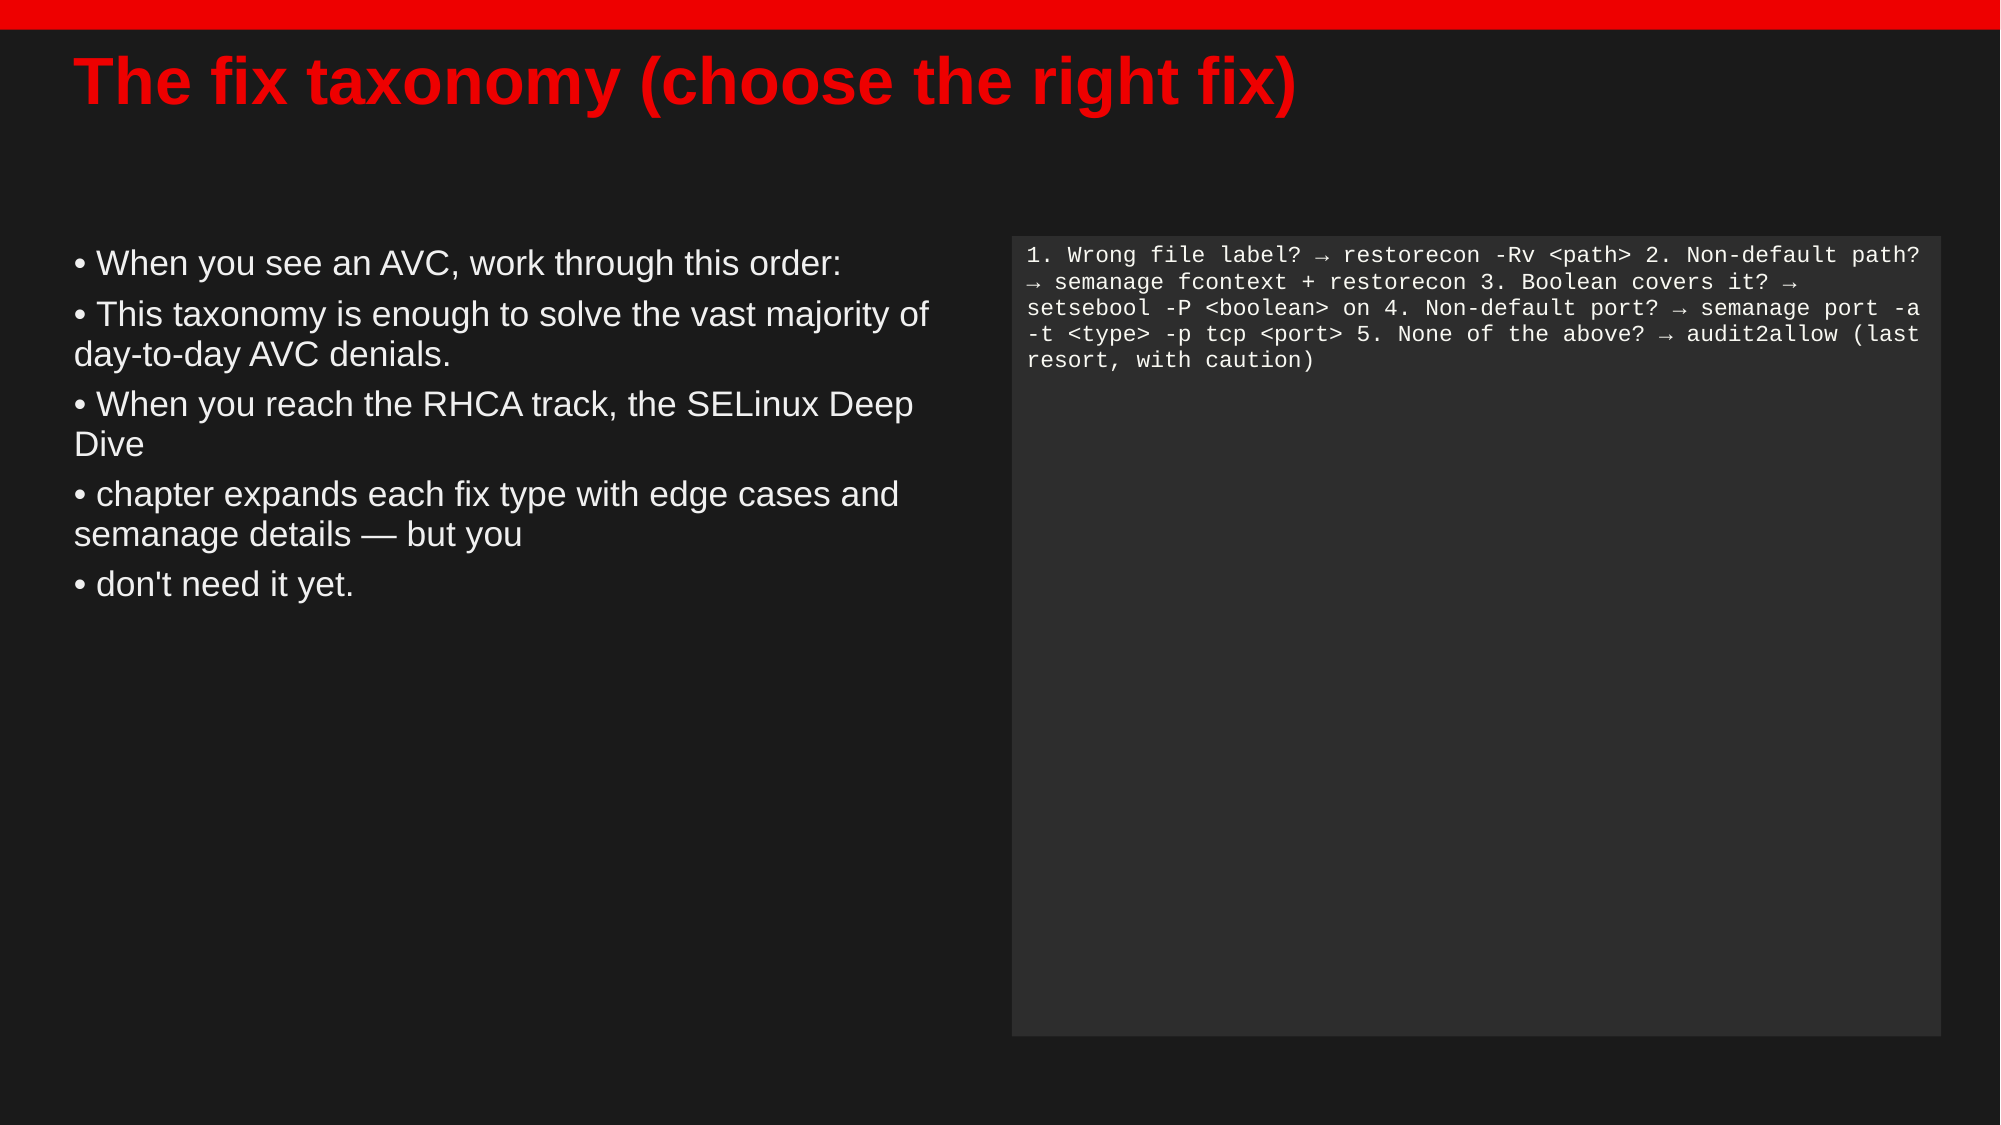

The fix taxonomy (choose the right fix)
• When you see an AVC, work through this order:
• This taxonomy is enough to solve the vast majority of day-to-day AVC denials.
• When you reach the RHCA track, the SELinux Deep Dive
• chapter expands each fix type with edge cases and semanage details — but you
• don't need it yet.
1. Wrong file label? → restorecon -Rv <path> 2. Non-default path? → semanage fcontext + restorecon 3. Boolean covers it? → setsebool -P <boolean> on 4. Non-default port? → semanage port -a -t <type> -p tcp <port> 5. None of the above? → audit2allow (last resort, with caution)